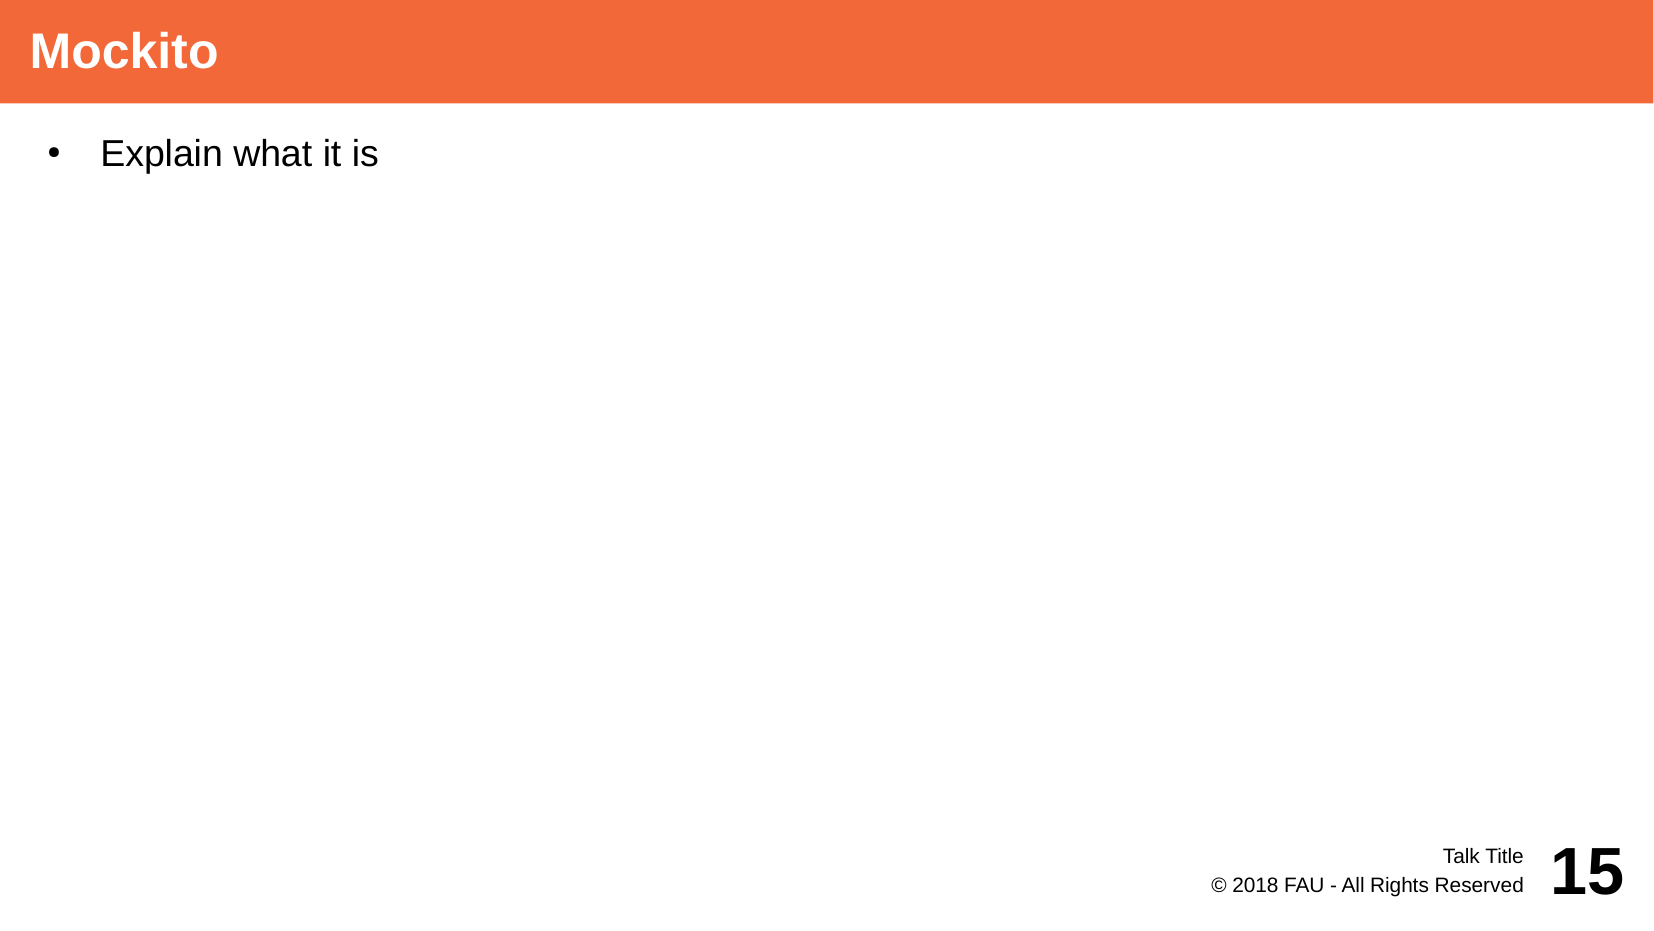

# Mockito
Explain what it is
Talk Title
15
© 2018 FAU - All Rights Reserved